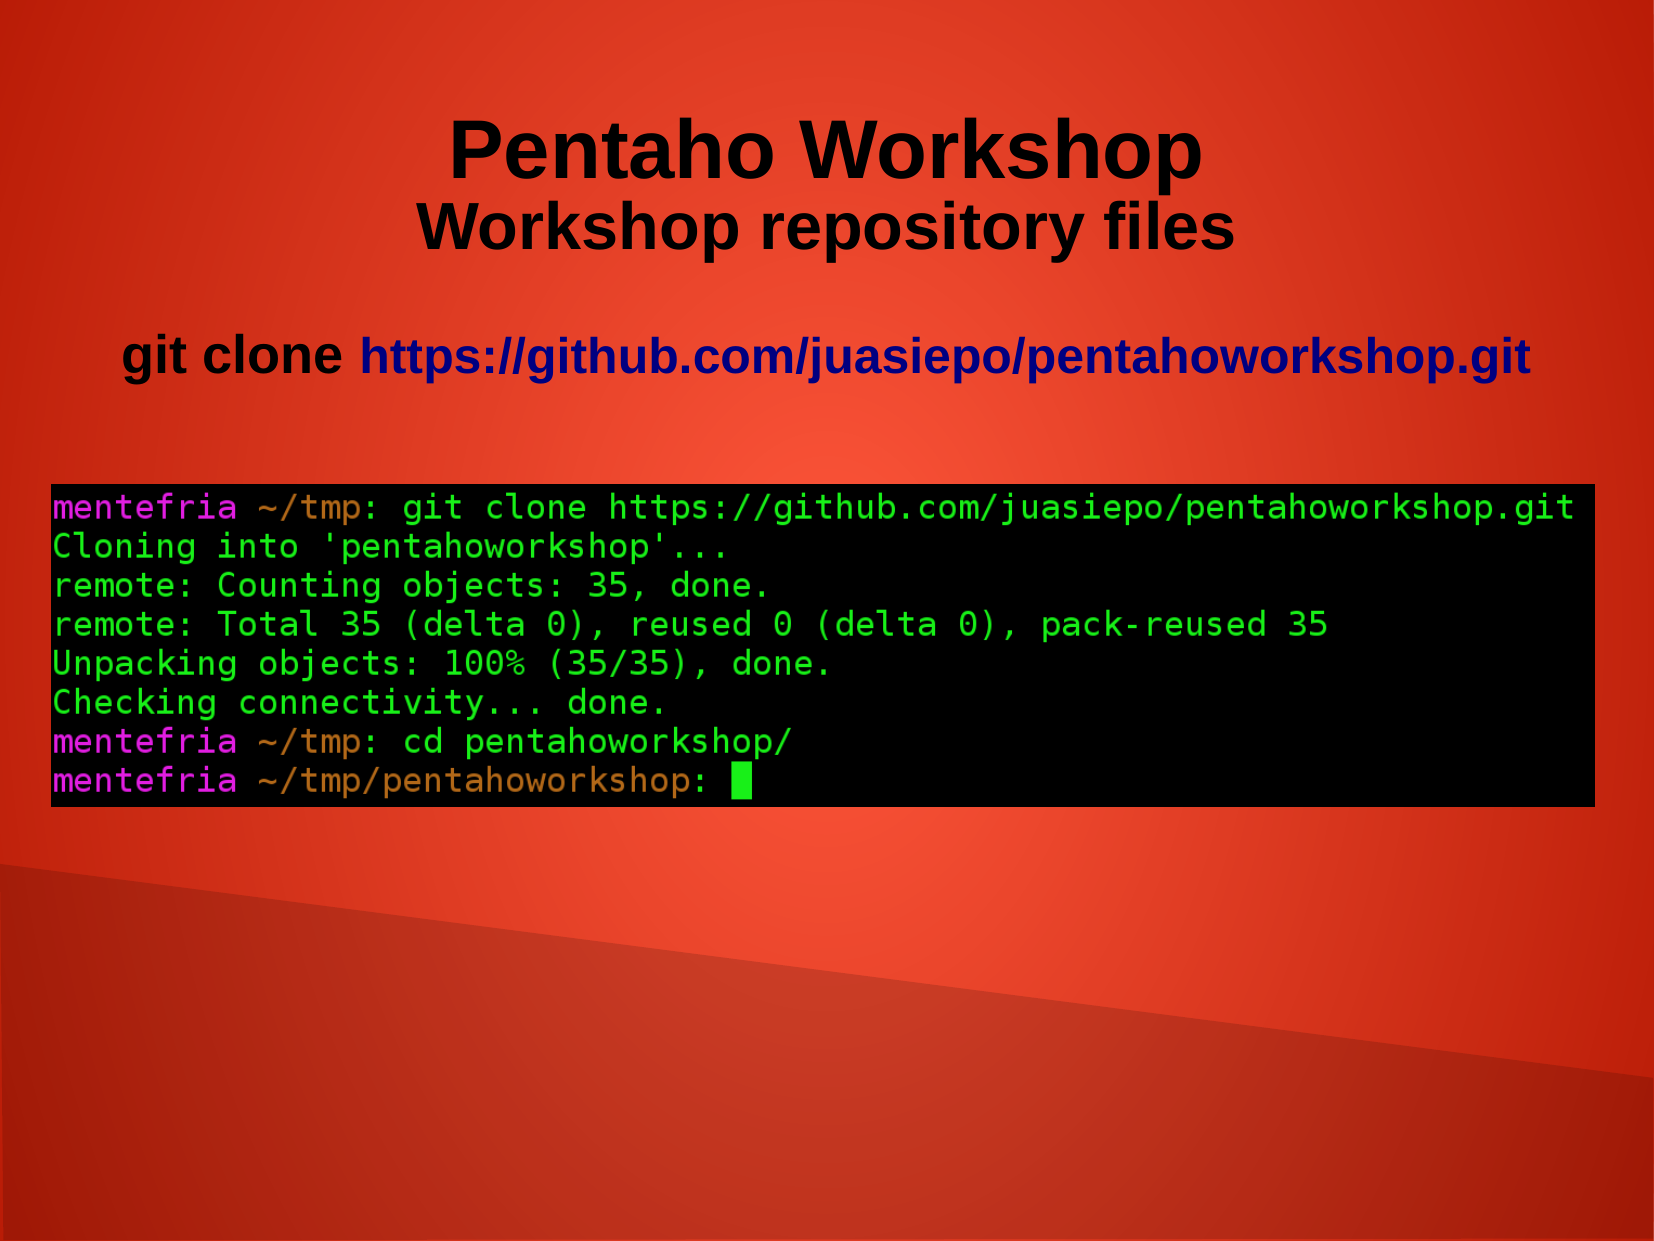

# Pentaho Workshop
Workshop repository files
git clone https://github.com/juasiepo/pentahoworkshop.git